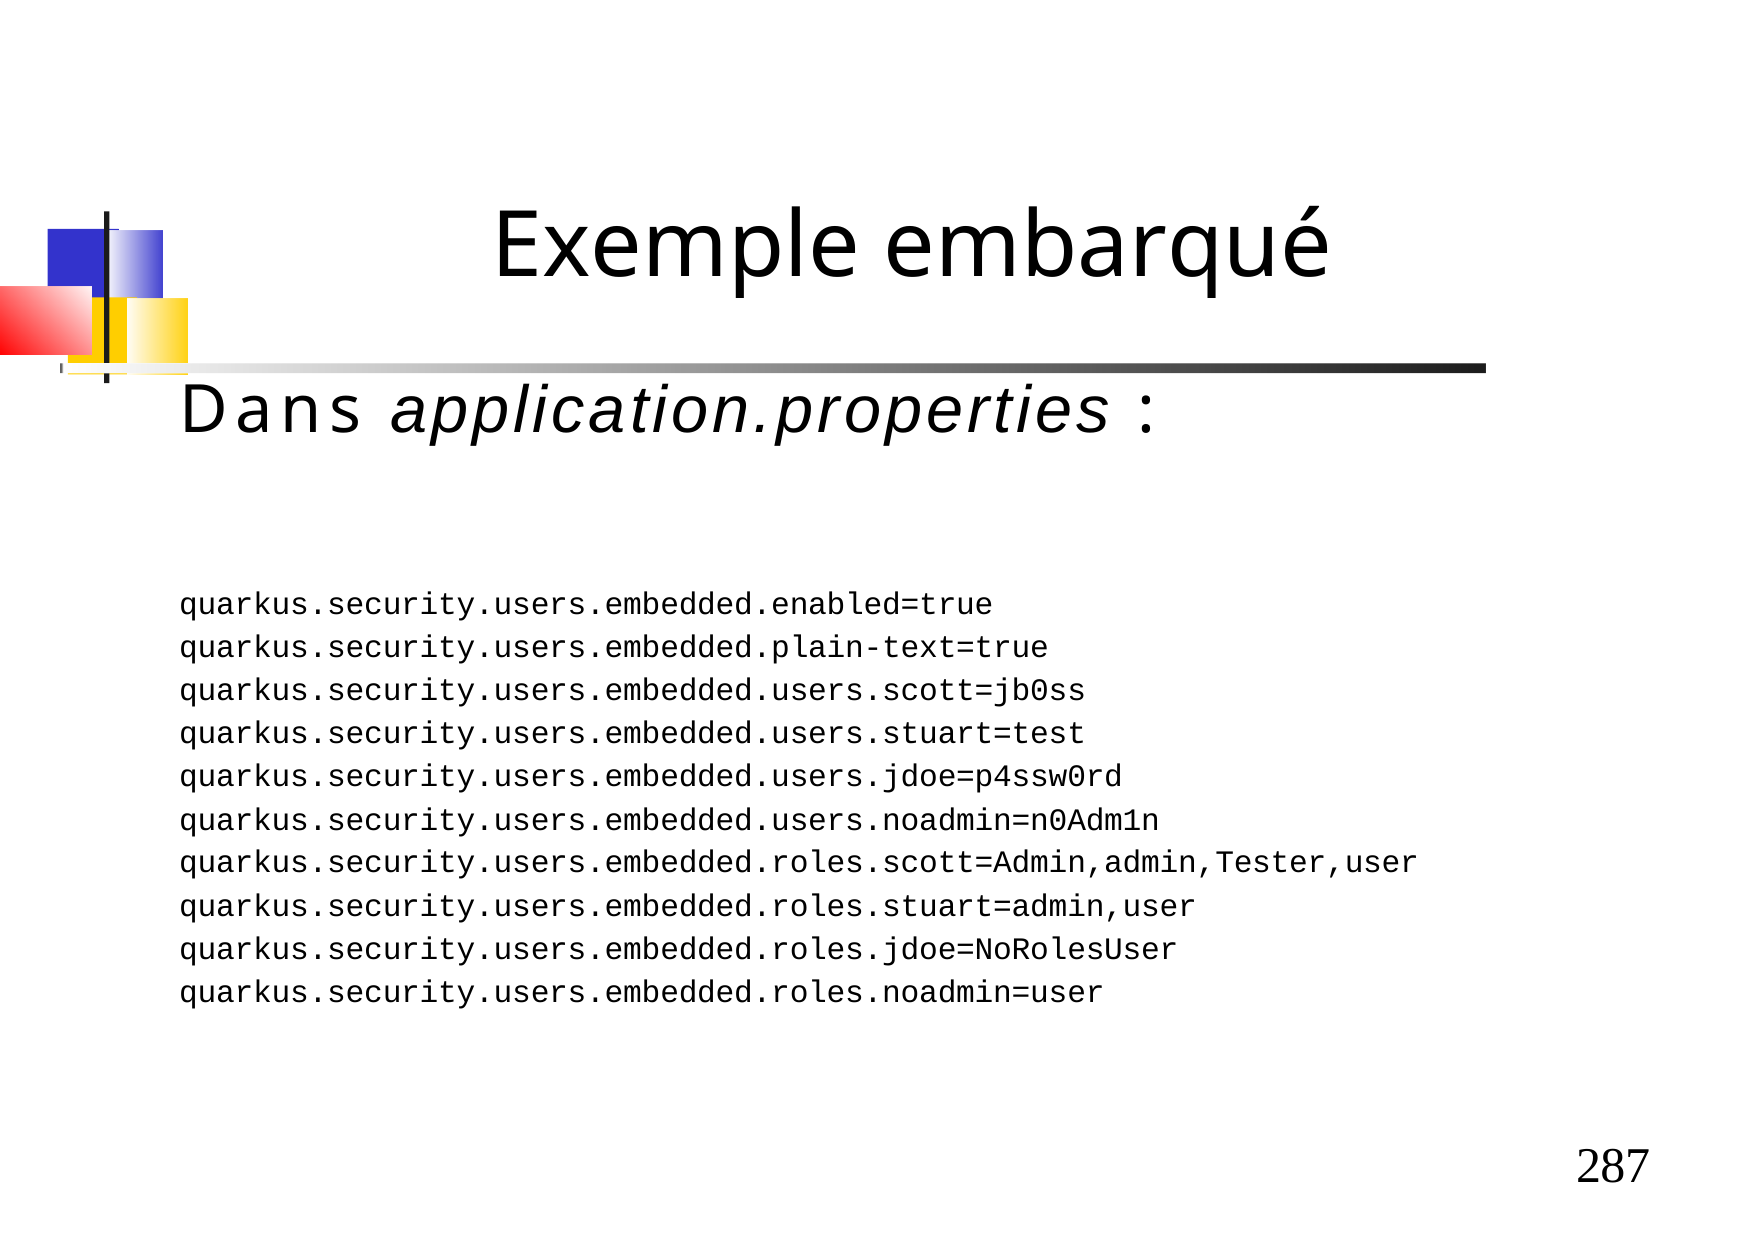

# Exemple embarqué
Dans application.properties :
quarkus.security.users.embedded.enabled=true quarkus.security.users.embedded.plain-text=true quarkus.security.users.embedded.users.scott=jb0ss quarkus.security.users.embedded.users.stuart=test quarkus.security.users.embedded.users.jdoe=p4ssw0rd quarkus.security.users.embedded.users.noadmin=n0Adm1n quarkus.security.users.embedded.roles.scott=Admin,admin,Tester,user quarkus.security.users.embedded.roles.stuart=admin,user quarkus.security.users.embedded.roles.jdoe=NoRolesUser quarkus.security.users.embedded.roles.noadmin=user
287